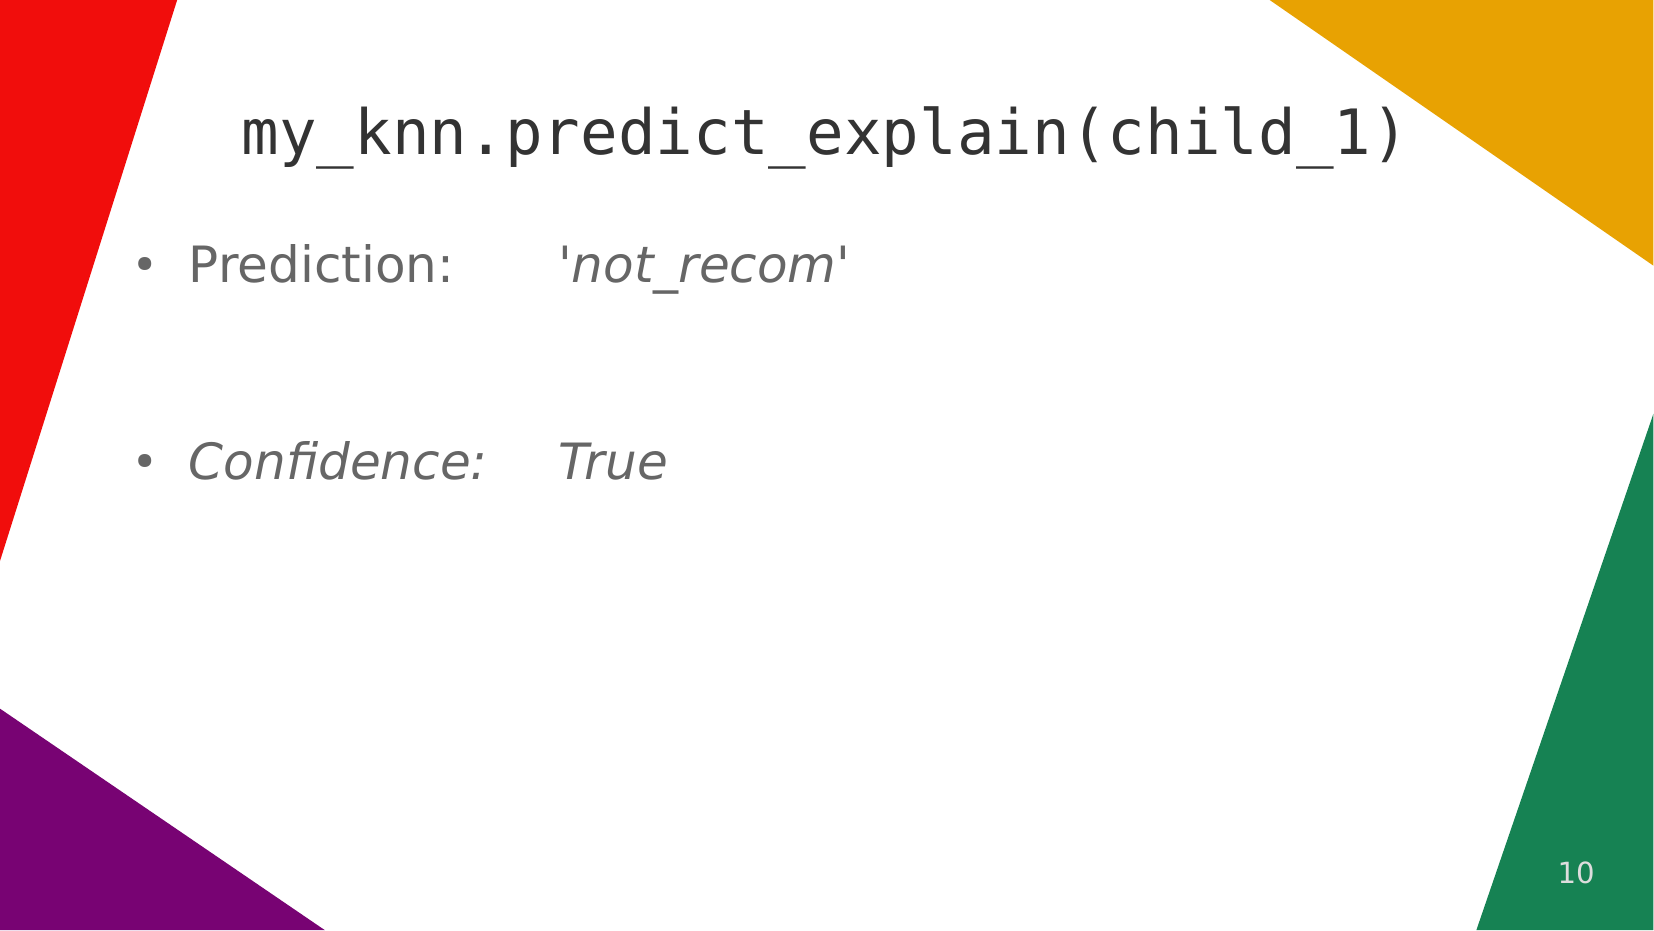

# my_knn.predict_explain(child_1)
Prediction: 		'not_recom'
Confidence: 	True
10